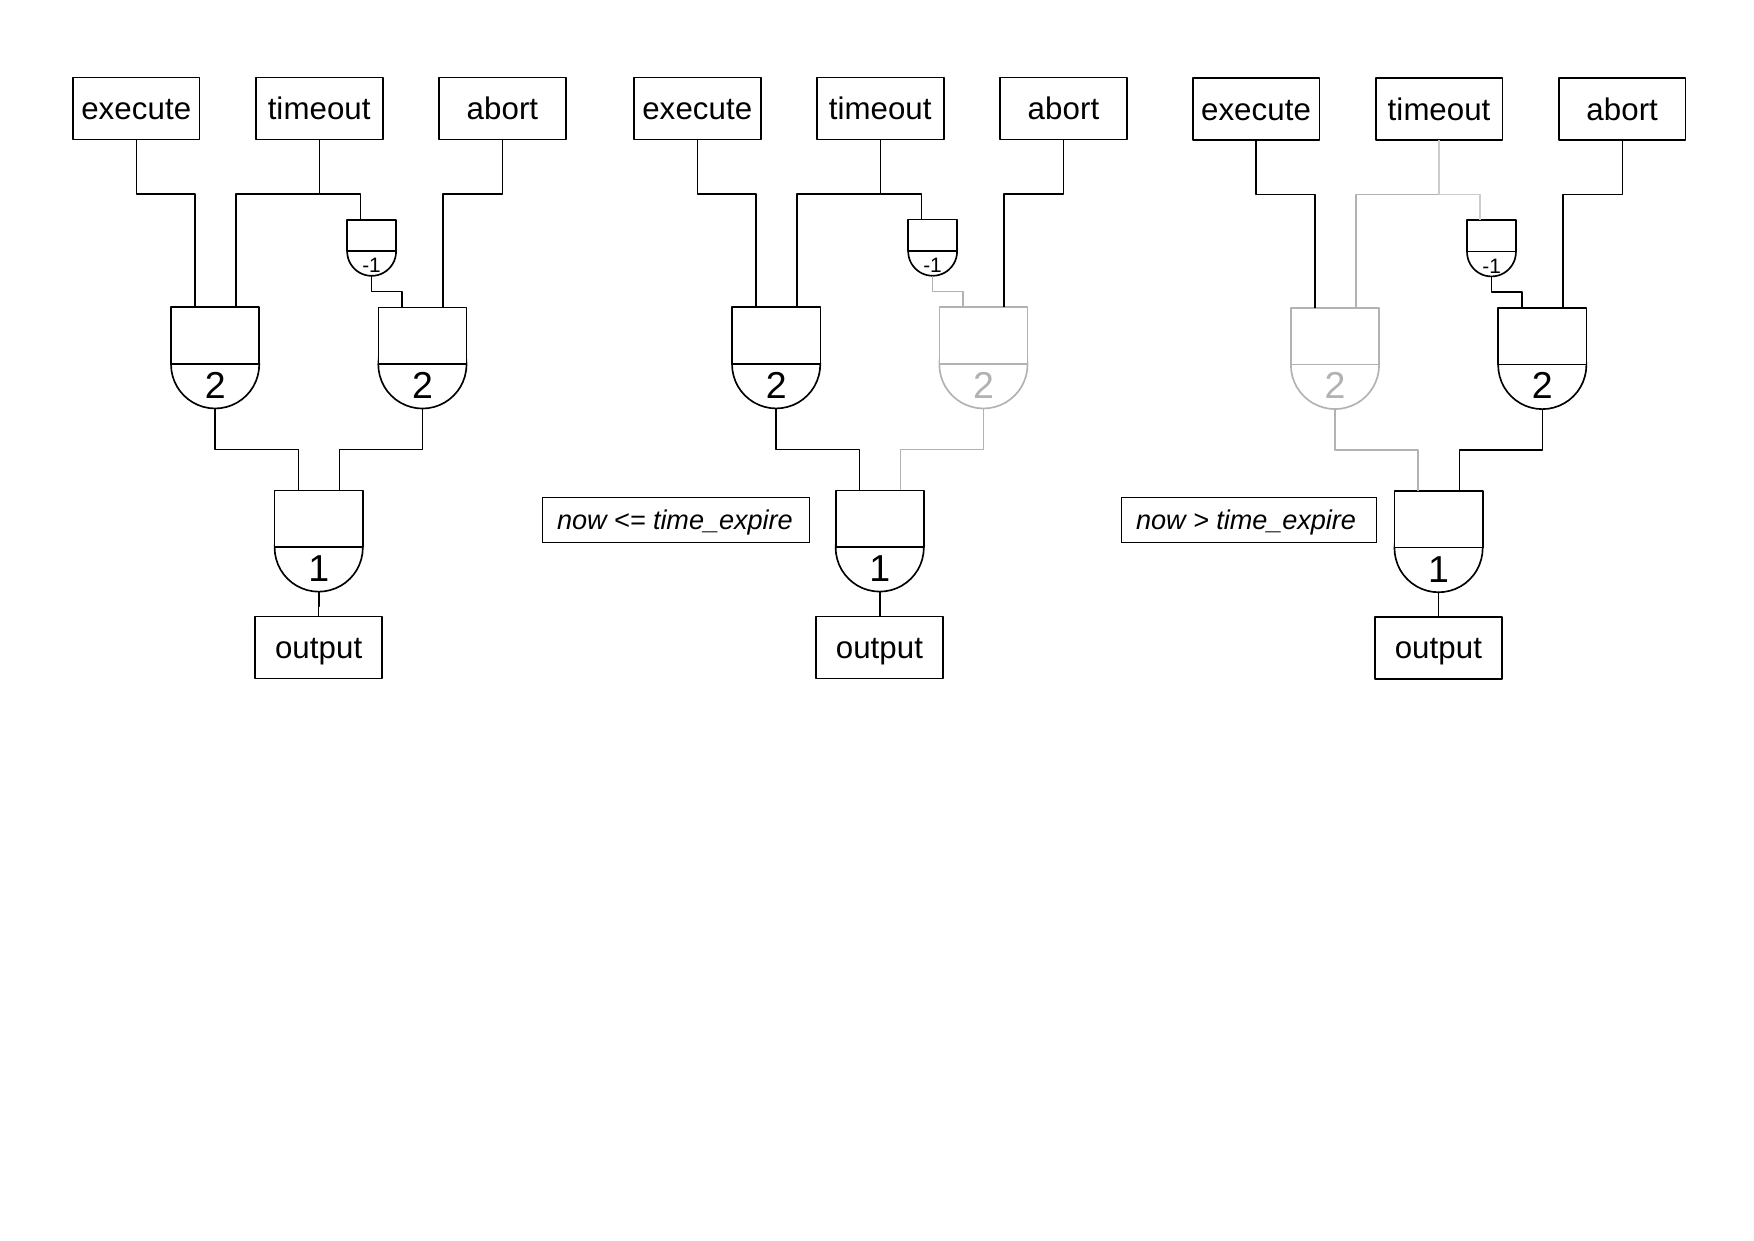

execute
timeout
abort
execute
timeout
abort
execute
timeout
abort
-1
-1
-1
2
2
2
2
2
2
now <= time_expire
now > time_expire
1
1
1
output
output
output